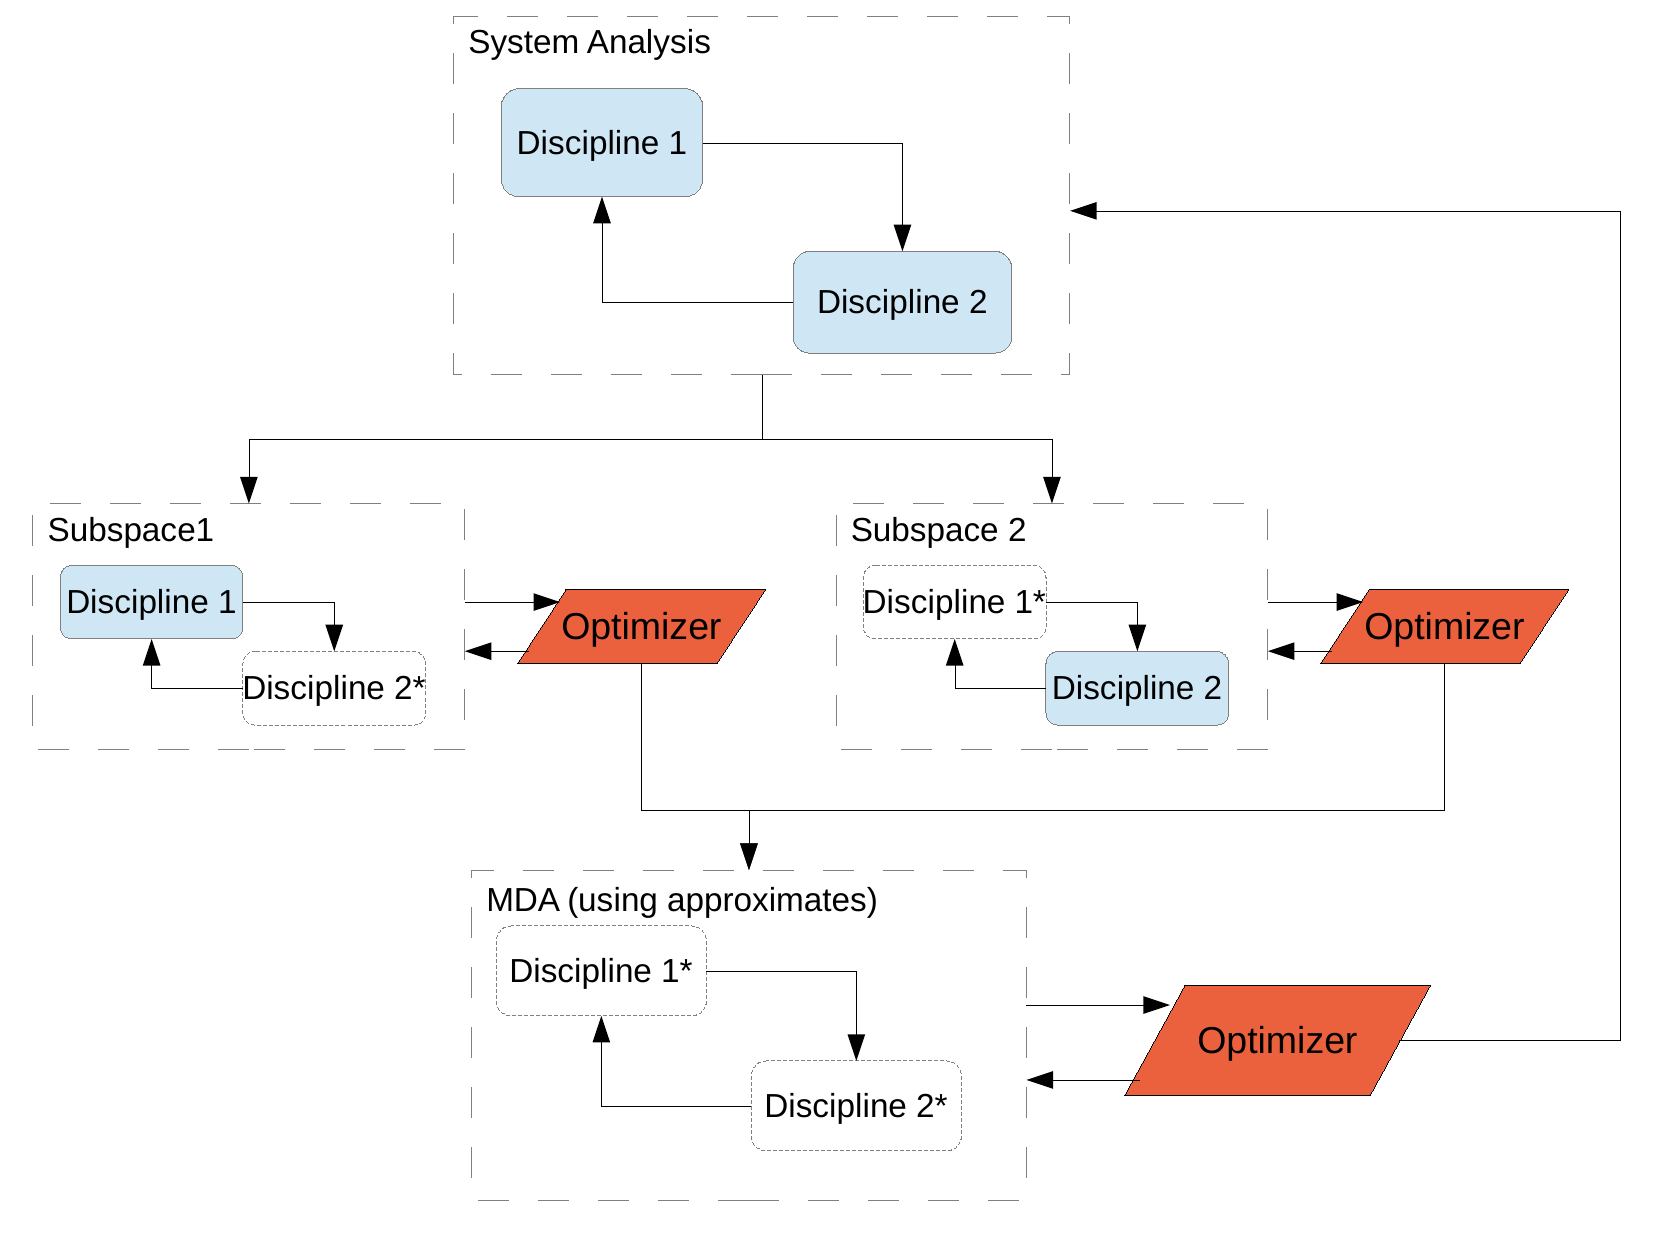

System Analysis
Discipline 1
Discipline 2
Subspace1
Subspace 2
Discipline 1
Discipline 1*
Optimizer
Optimizer
Discipline 2*
Discipline 2
MDA (using approximates)
Discipline 1*
Optimizer
Discipline 2*